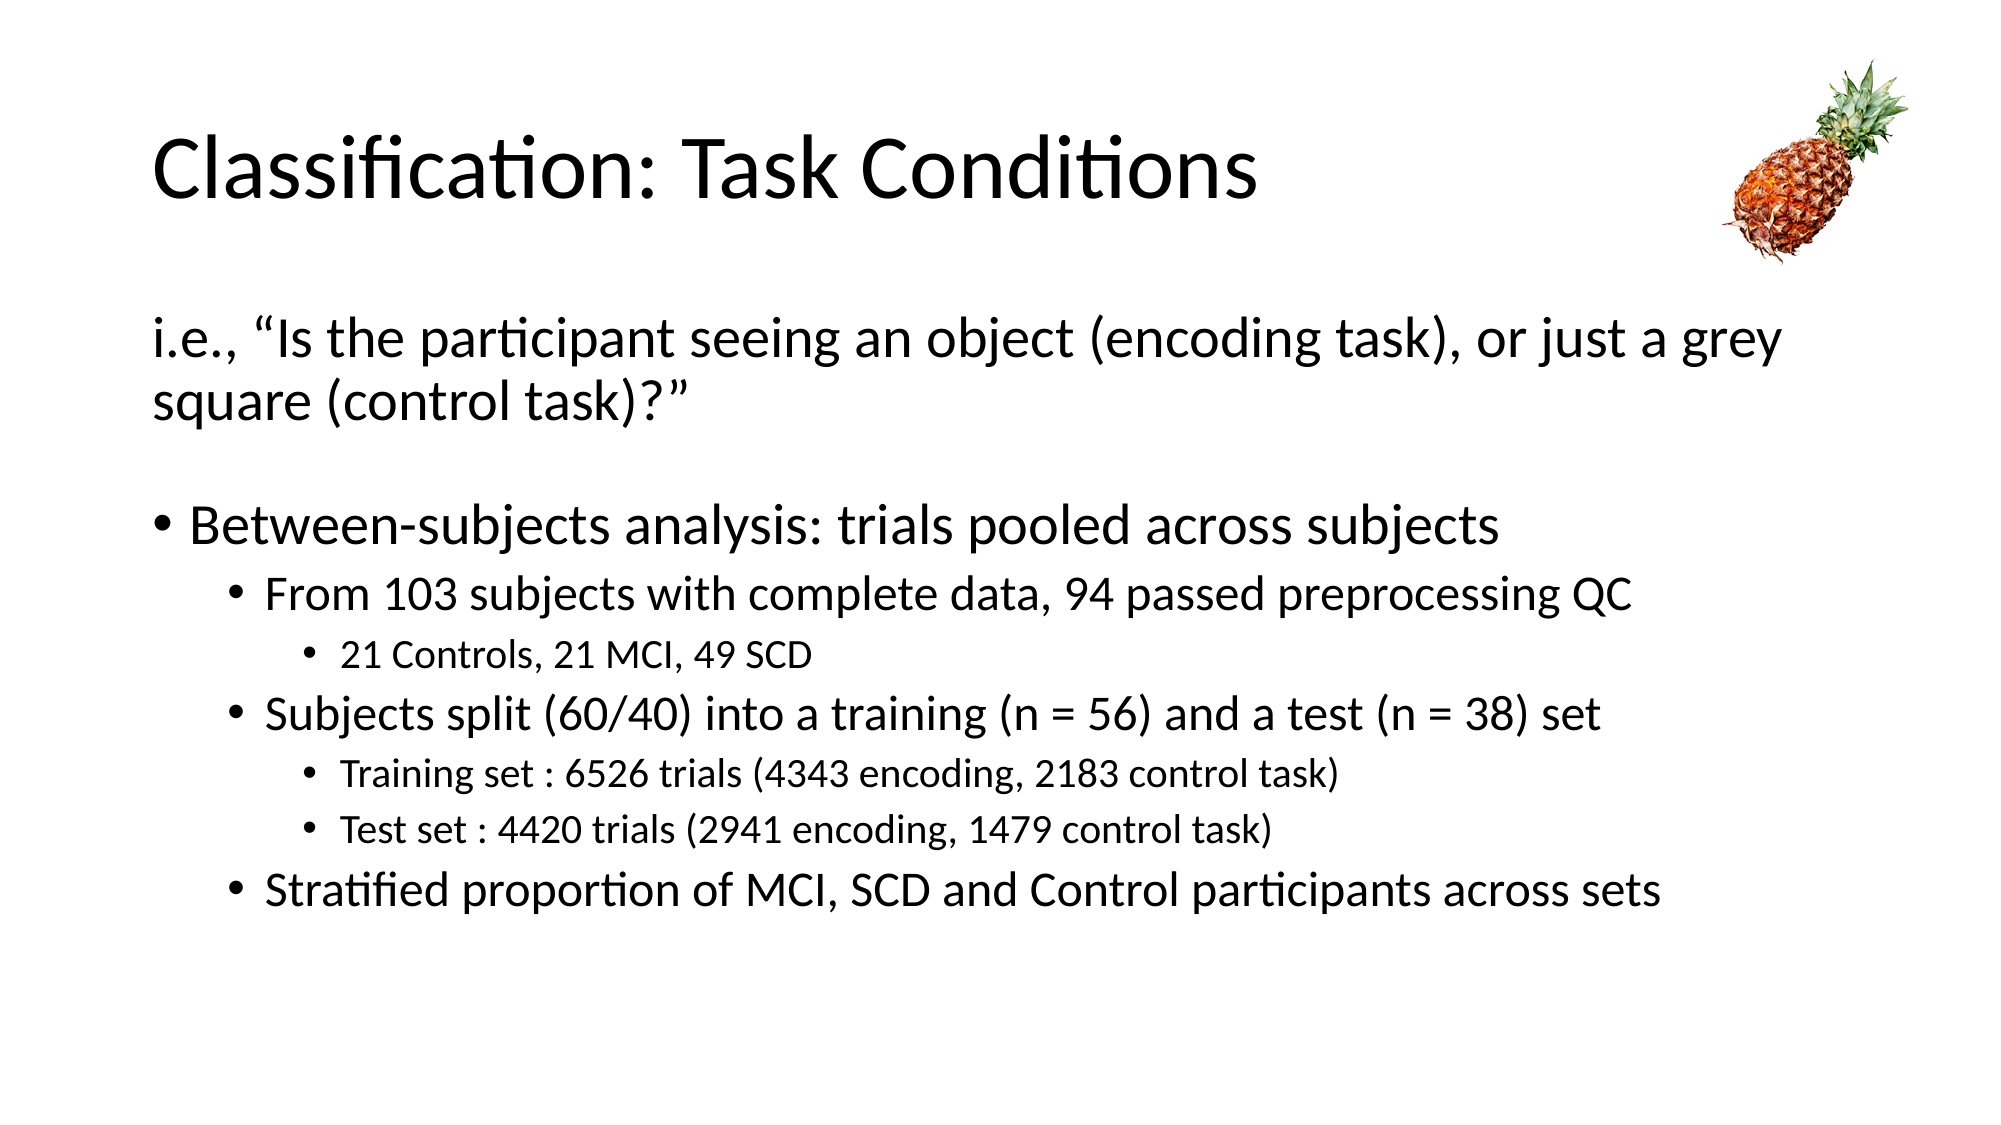

# Classification: Task Conditions
i.e., “Is the participant seeing an object (encoding task), or just a grey square (control task)?”
Between-subjects analysis: trials pooled across subjects
From 103 subjects with complete data, 94 passed preprocessing QC
21 Controls, 21 MCI, 49 SCD
Subjects split (60/40) into a training (n = 56) and a test (n = 38) set
Training set : 6526 trials (4343 encoding, 2183 control task)
Test set : 4420 trials (2941 encoding, 1479 control task)
Stratified proportion of MCI, SCD and Control participants across sets